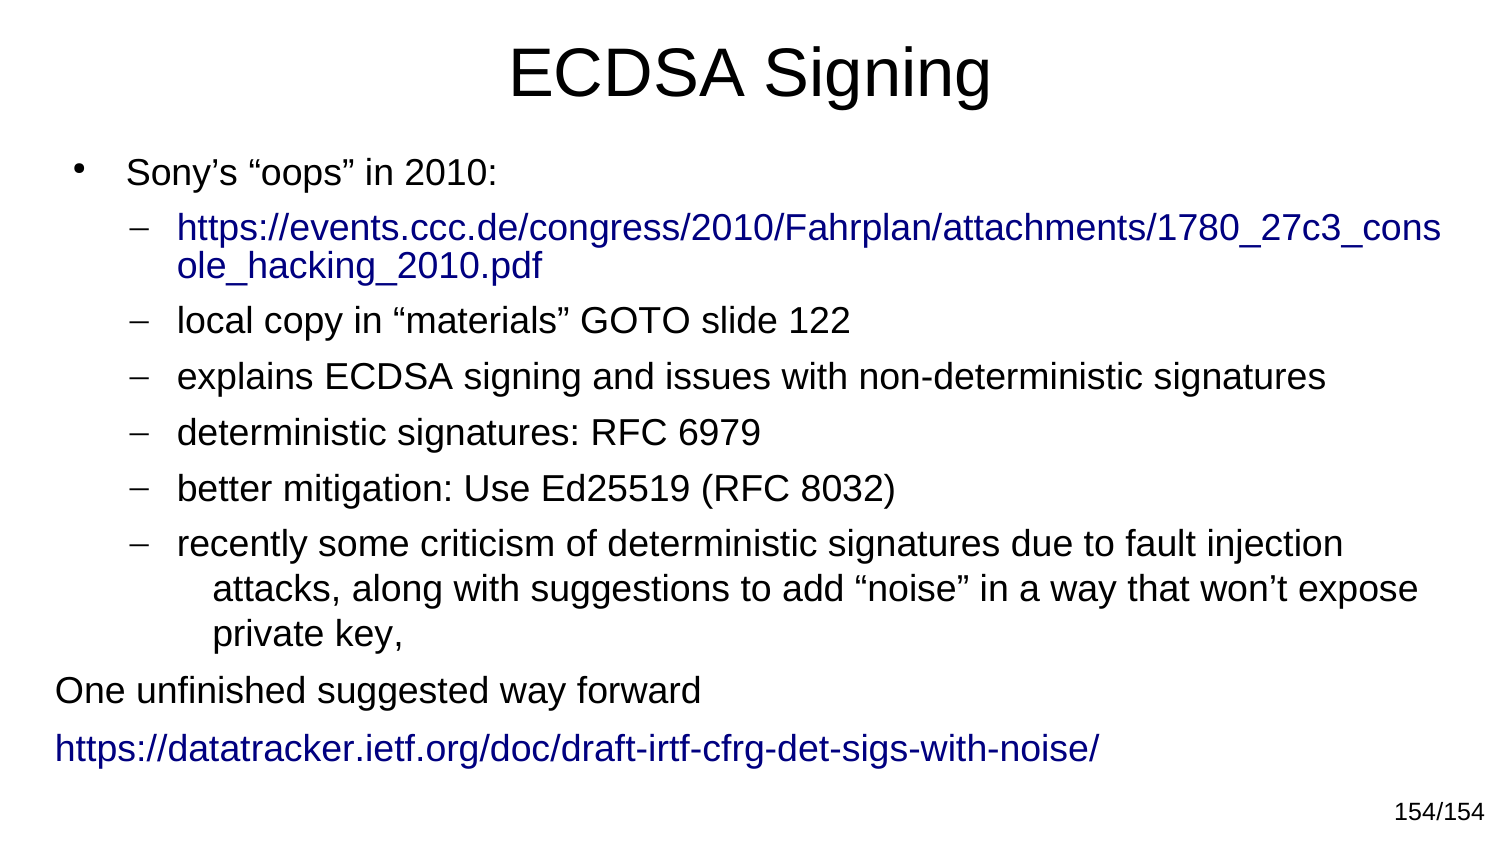

# ECDSA Signing
Sony’s “oops” in 2010:
https://events.ccc.de/congress/2010/Fahrplan/attachments/1780_27c3_console_hacking_2010.pdf
local copy in “materials” GOTO slide 122
explains ECDSA signing and issues with non-deterministic signatures
deterministic signatures: RFC 6979
better mitigation: Use Ed25519 (RFC 8032)
recently some criticism of deterministic signatures due to fault injection attacks, along with suggestions to add “noise” in a way that won’t expose private key,
One unfinished suggested way forward
https://datatracker.ietf.org/doc/draft-irtf-cfrg-det-sigs-with-noise/